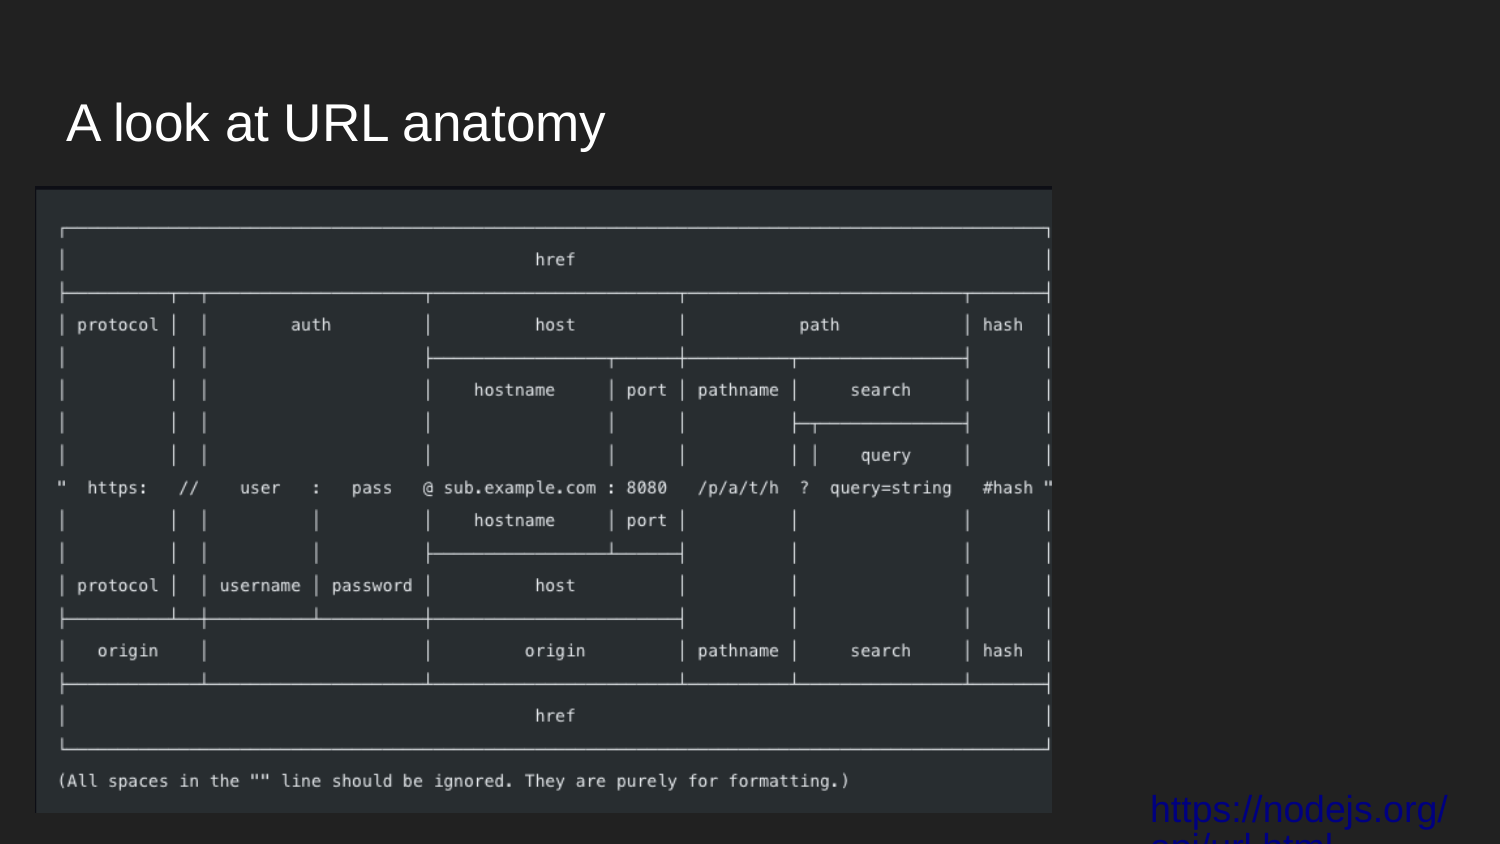

# A look at URL anatomy
https://nodejs.org/api/url.html